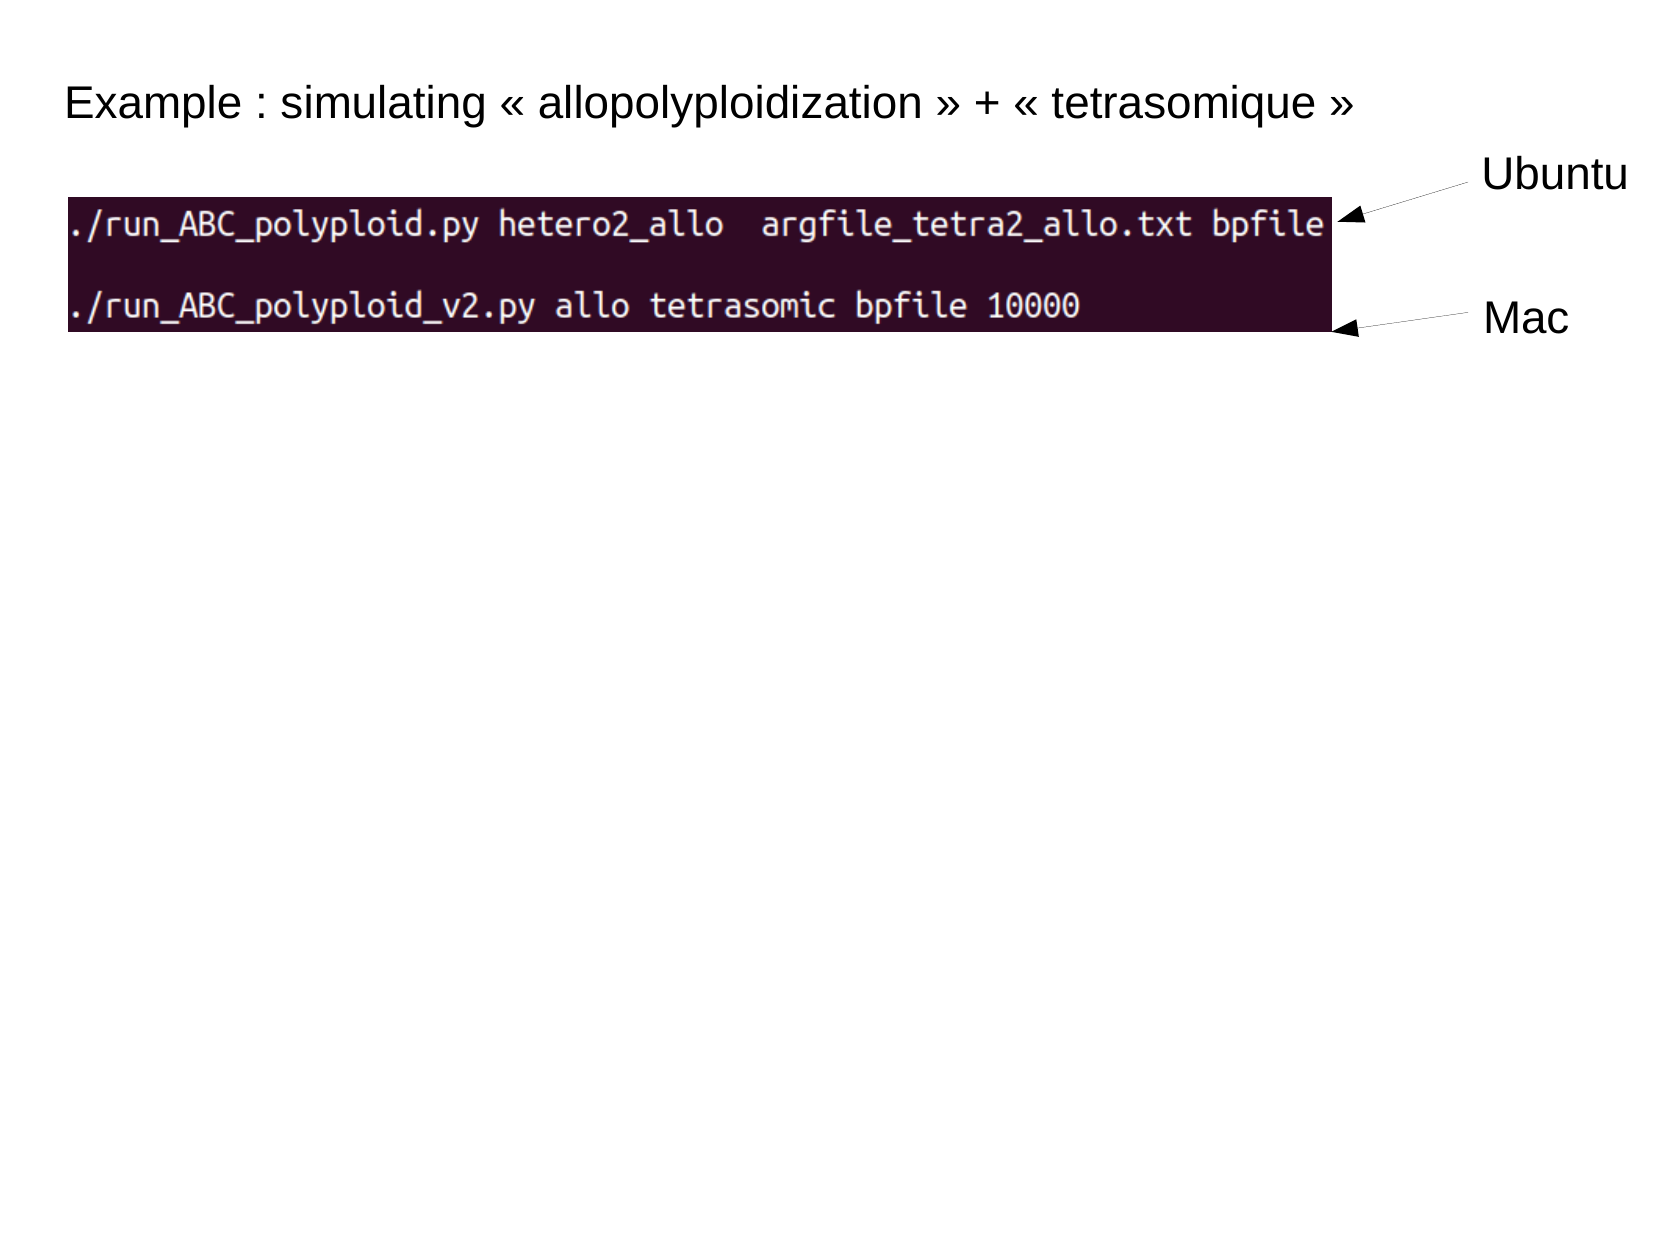

Example : simulating « allopolyploidization » + « tetrasomique »
Ubuntu
Mac